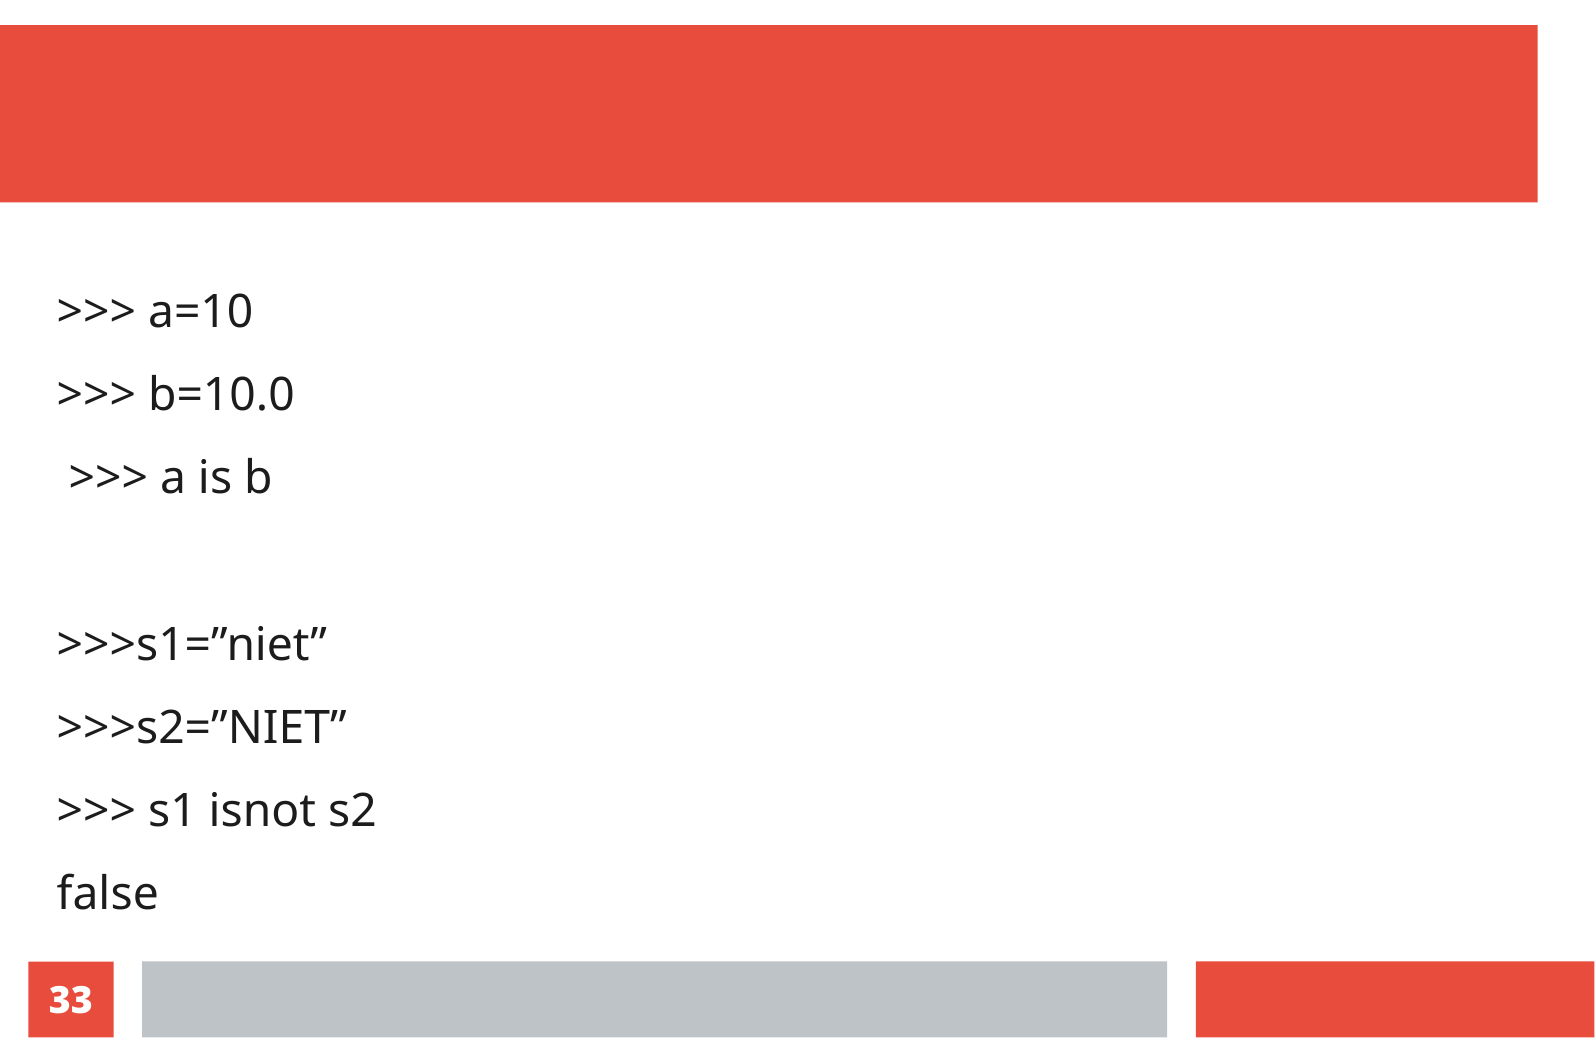

# >>> a=10
>>> b=10.0
 >>> a is b
>>>s1=”niet”
>>>s2=”NIET”
>>> s1 isnot s2
false
33